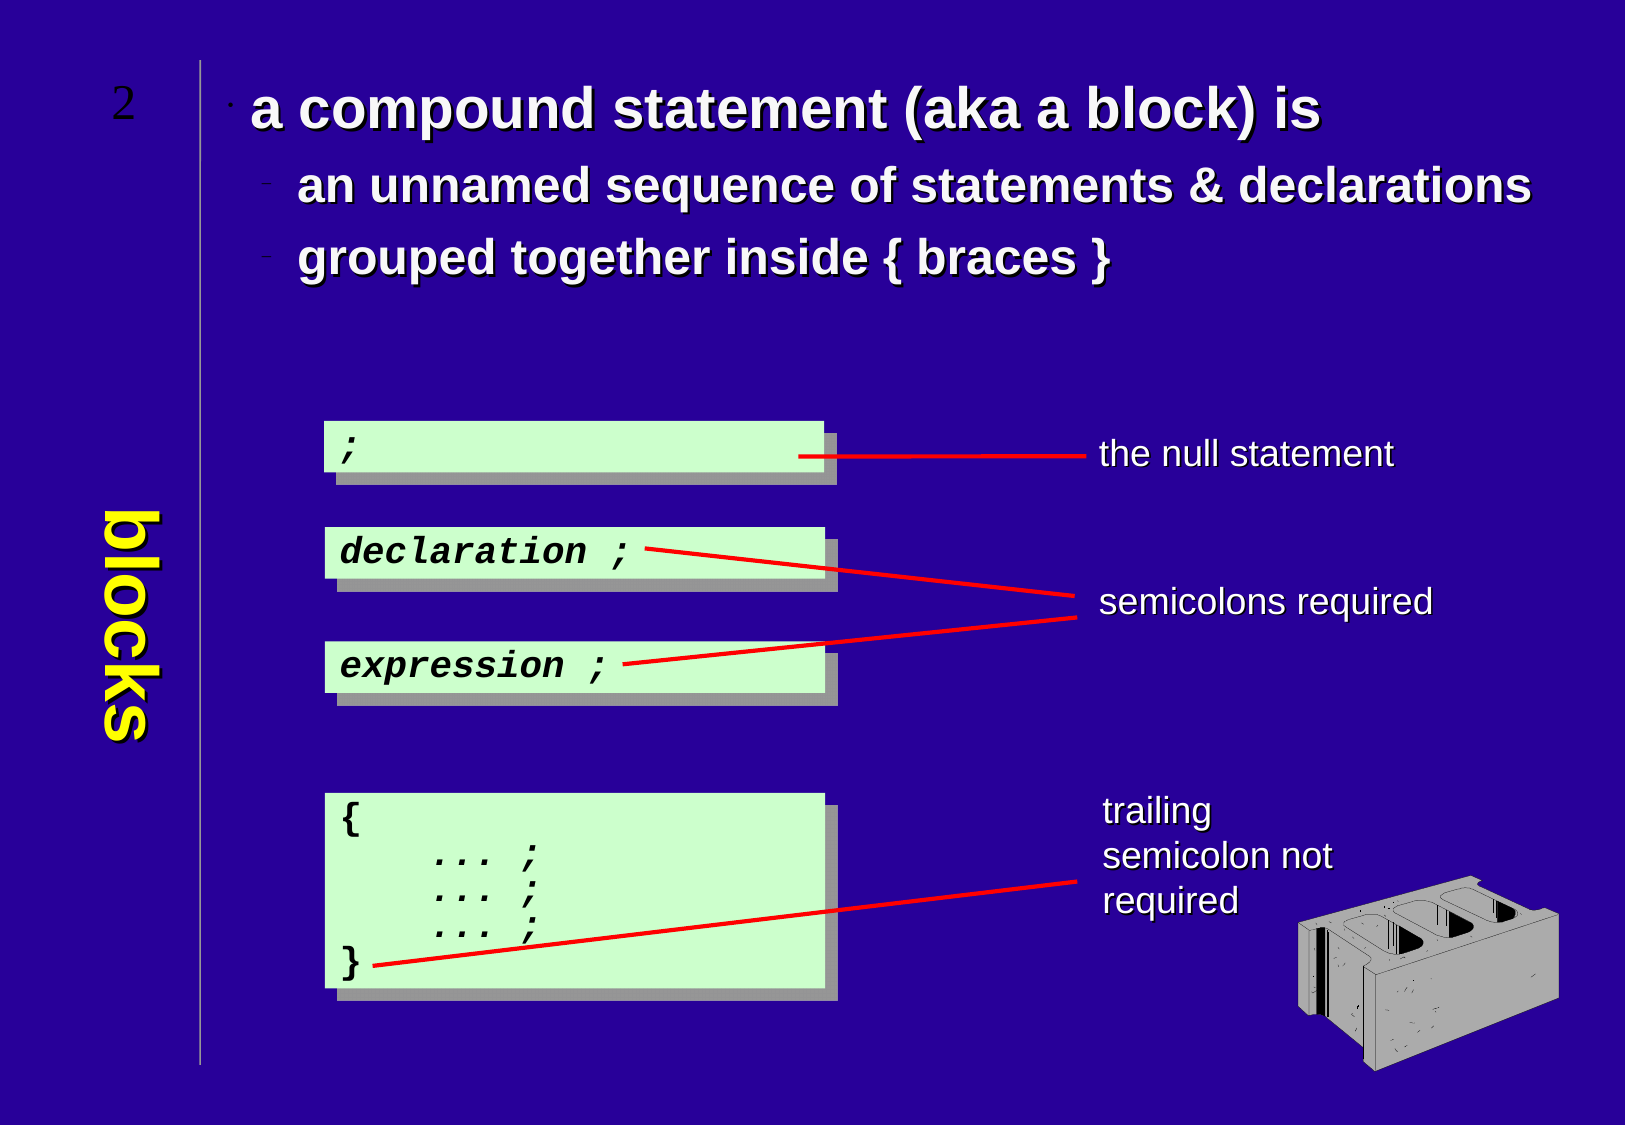

2
 a compound statement (aka a block) is
an unnamed sequence of statements & declarations
grouped together inside { braces }
# blocks
;
the null statement
declaration ;
semicolons required
expression ;
trailing
semicolon not required
{
 ... ;
 ... ;
 ... ;
}